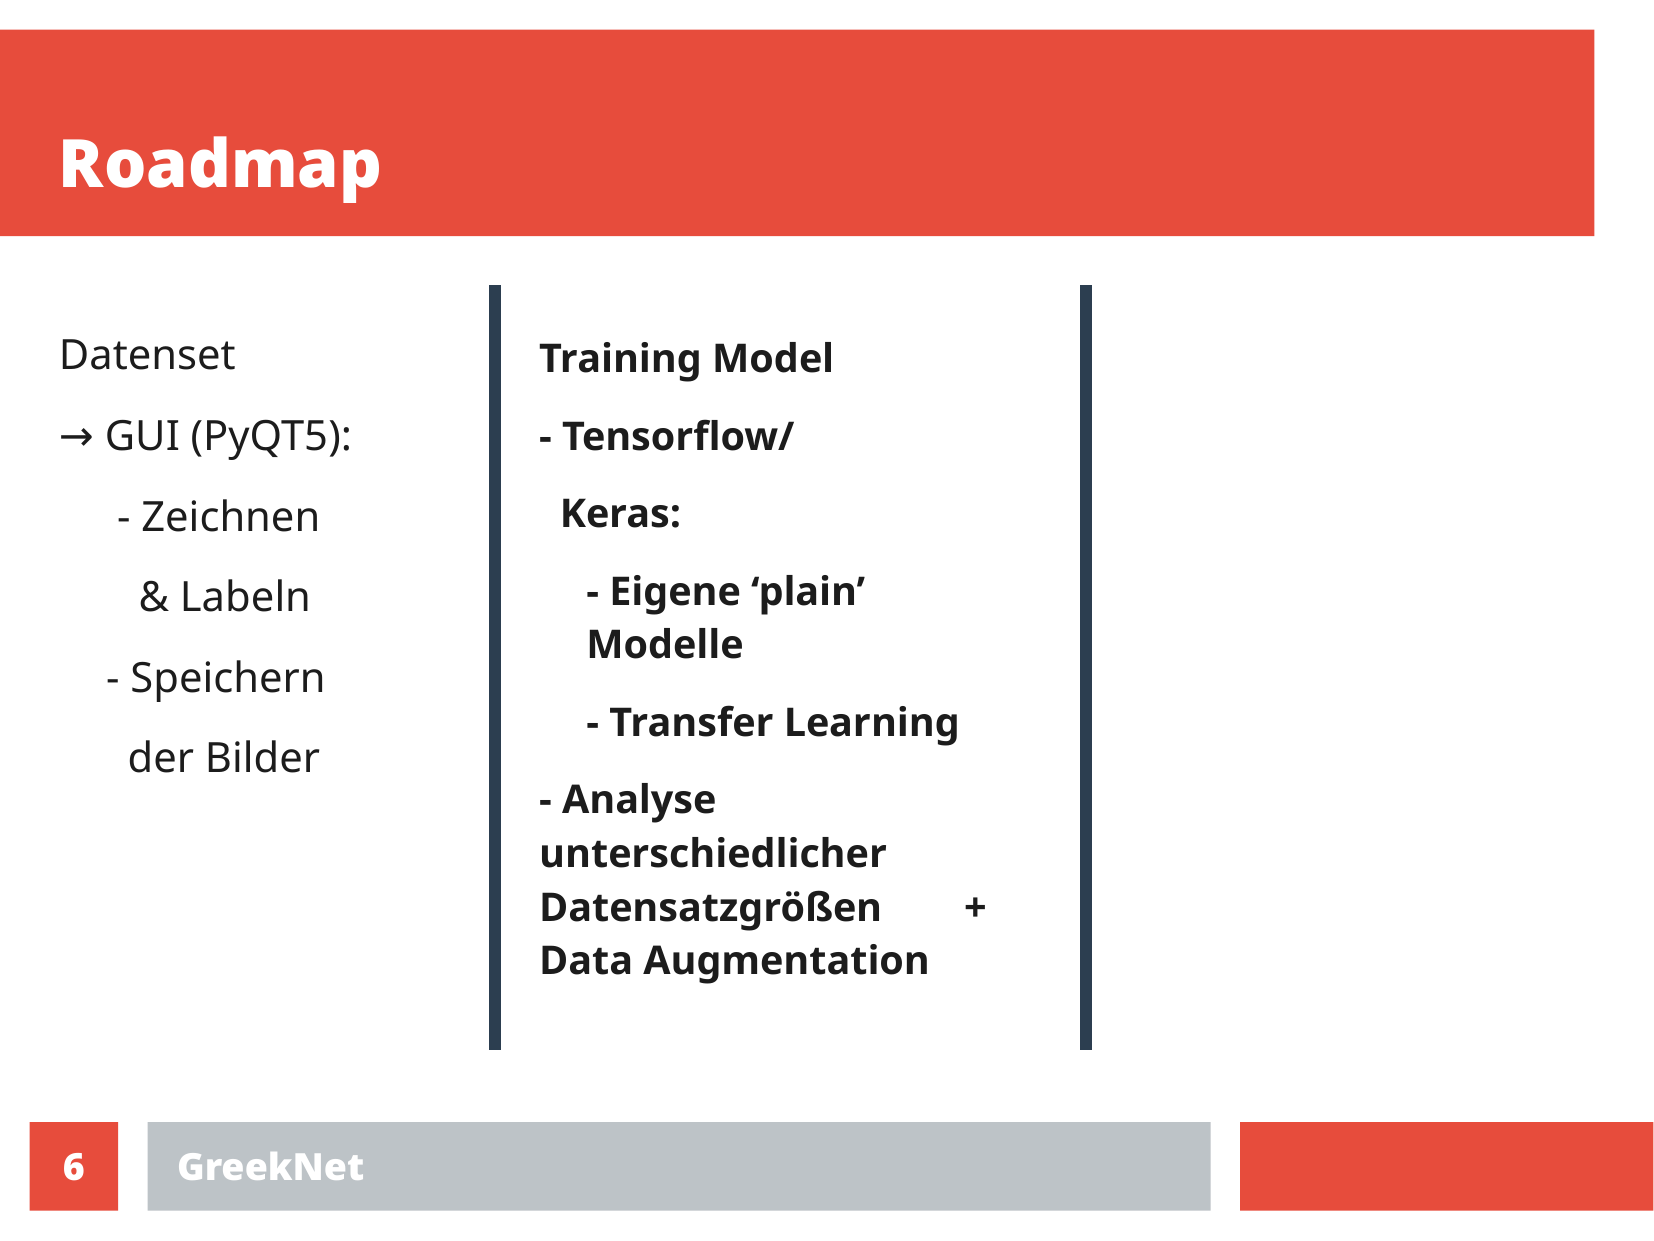

# Roadmap
Datenset
→ GUI (PyQT5):
 - Zeichnen
 & Labeln
- Speichern
 der Bilder
Training Model
- Tensorflow/
 Keras:
- Eigene ‘plain’ Modelle
- Transfer Learning
- Analyse unterschiedlicher Datensatzgrößen + Data Augmentation
6
GreekNet